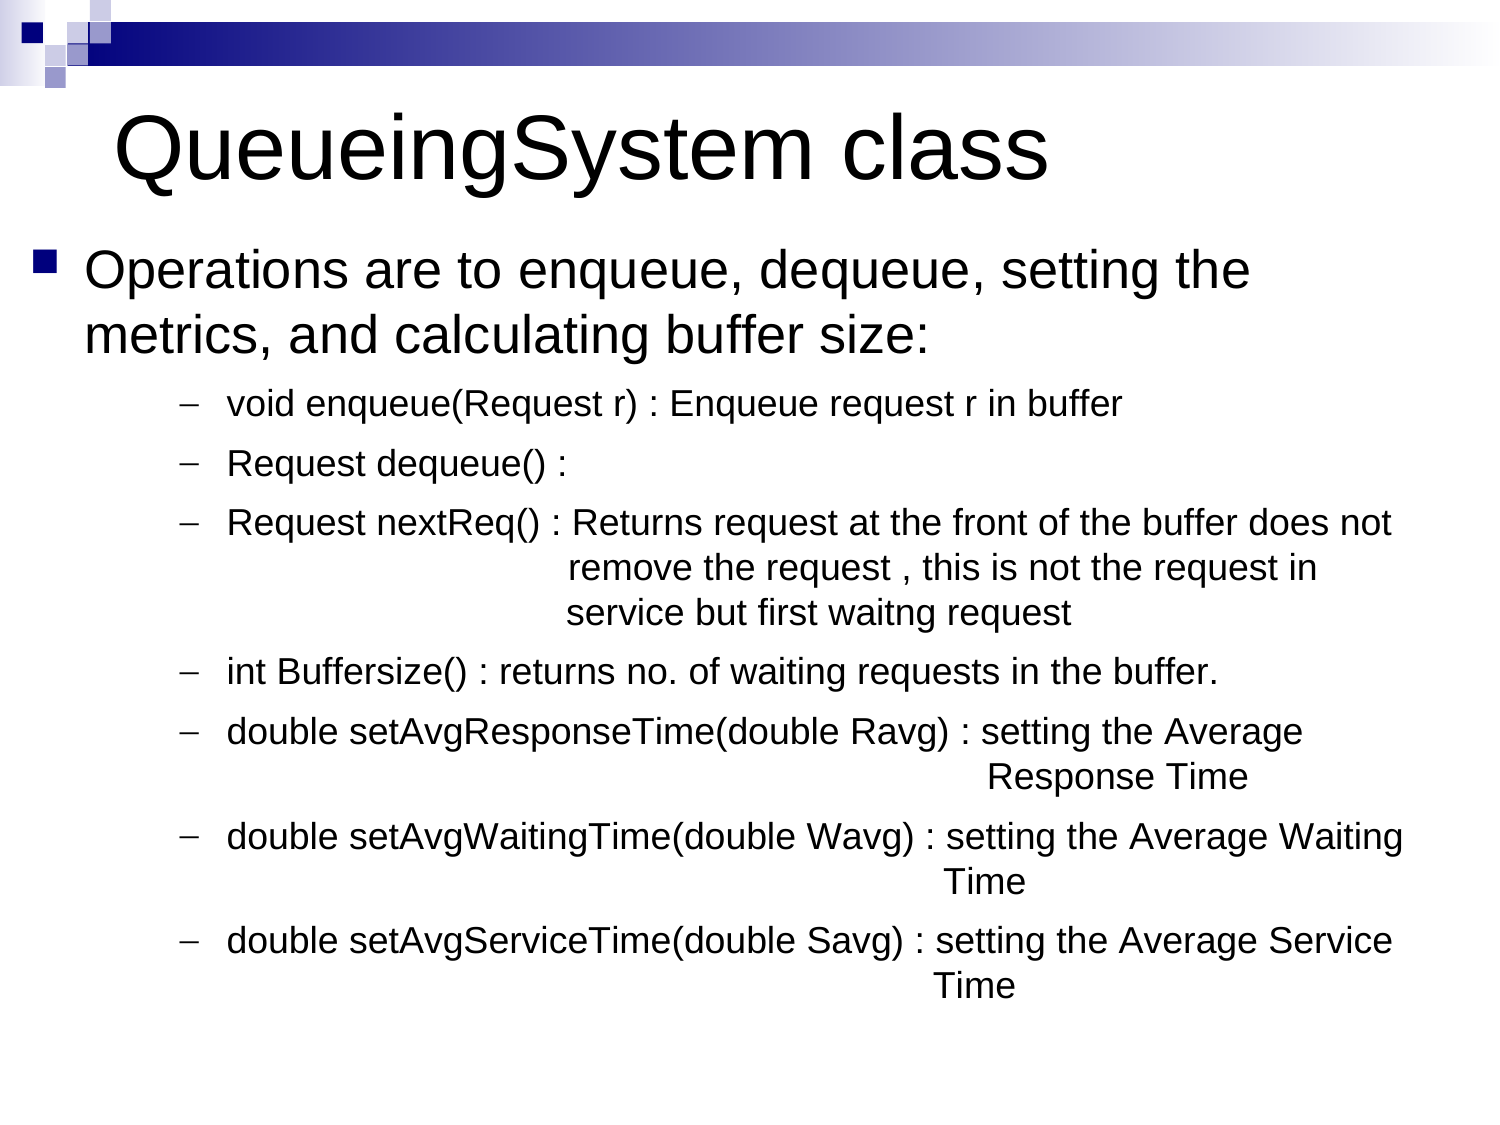

# QueueingSystem class
Operations are to enqueue, dequeue, setting the metrics, and calculating buffer size:
void enqueue(Request r) : Enqueue request r in buffer
Request dequeue() :
Request nextReq() : Returns request at the front of the buffer does not 				 remove the request	, this is not the request in service but first waitng request
int Buffersize() : returns no. of waiting requests in the buffer.
double setAvgResponseTime(double Ravg) : setting the Average 											 Response Time
double setAvgWaitingTime(double Wavg) : setting the Average Waiting 									 Time
double setAvgServiceTime(double Savg) : setting the Average Service 									 Time